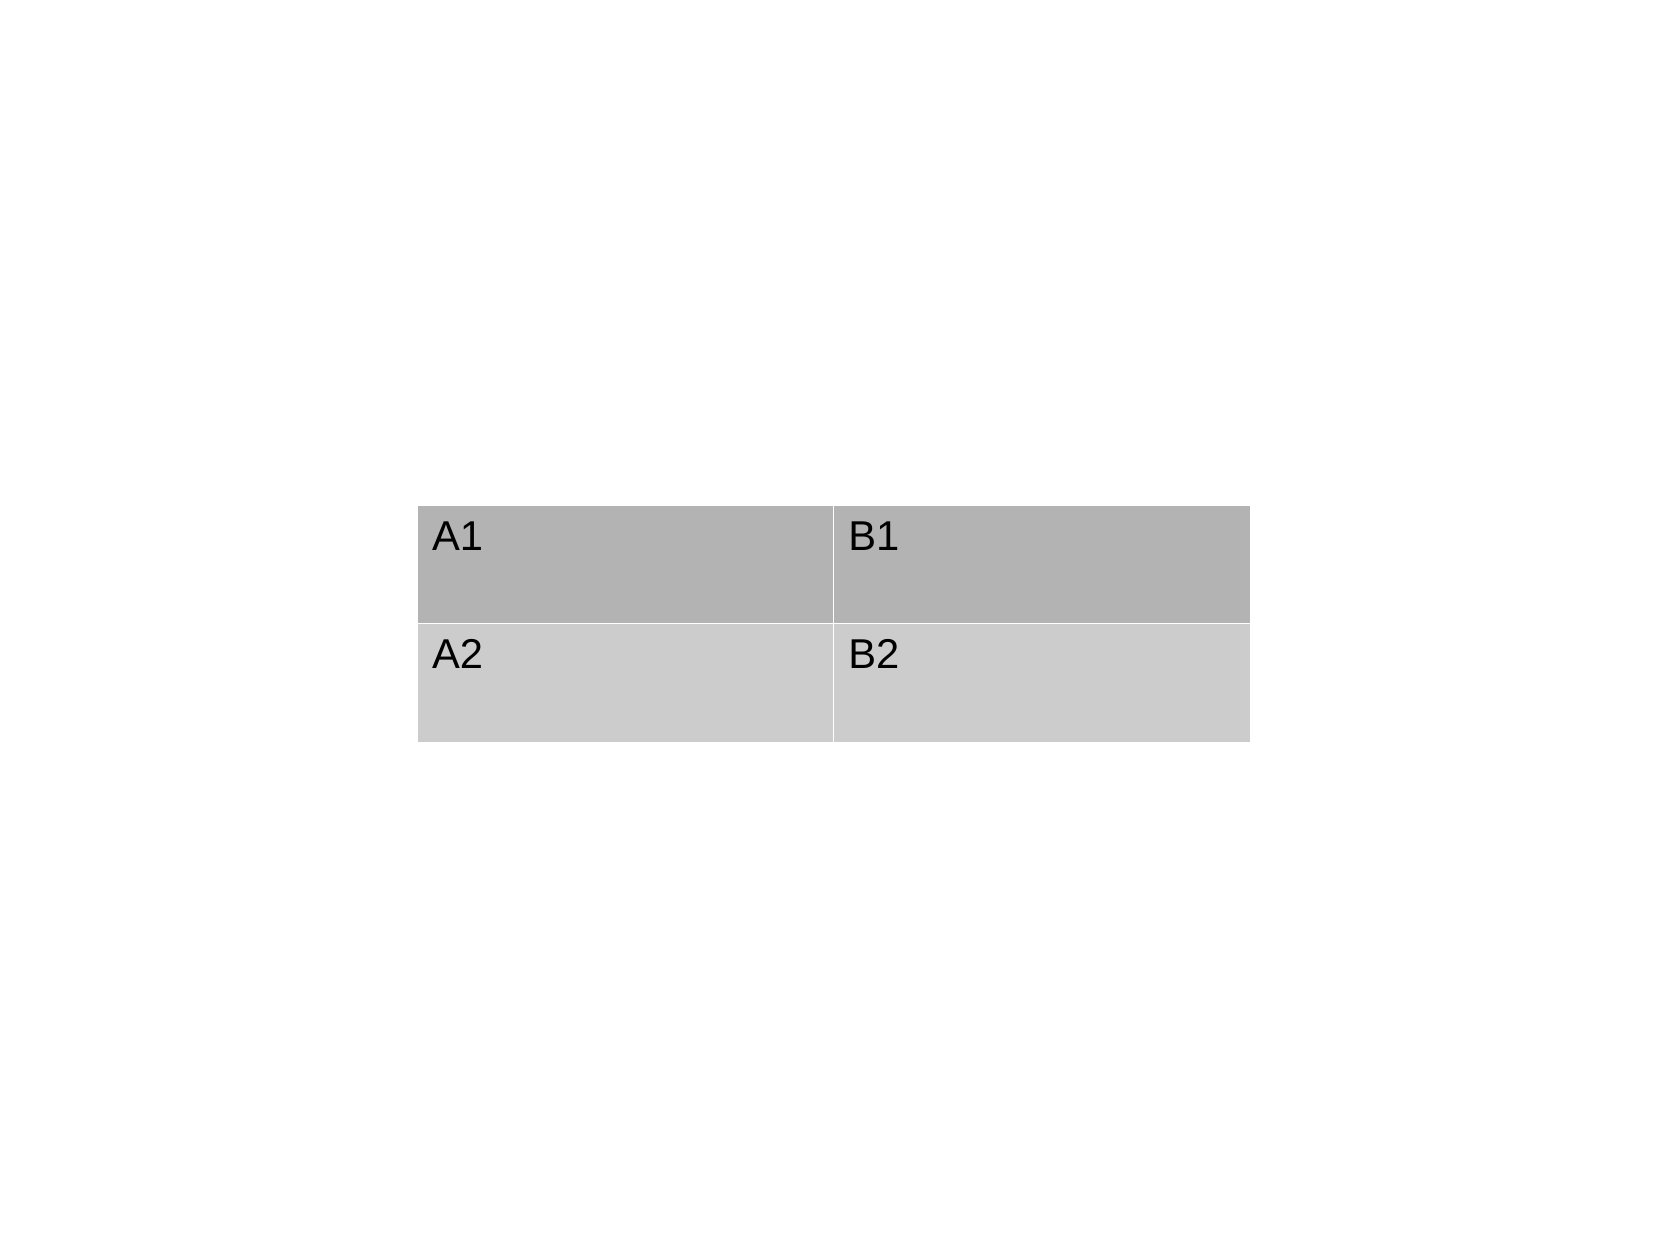

| A1 | B1 |
| --- | --- |
| A2 | B2 |